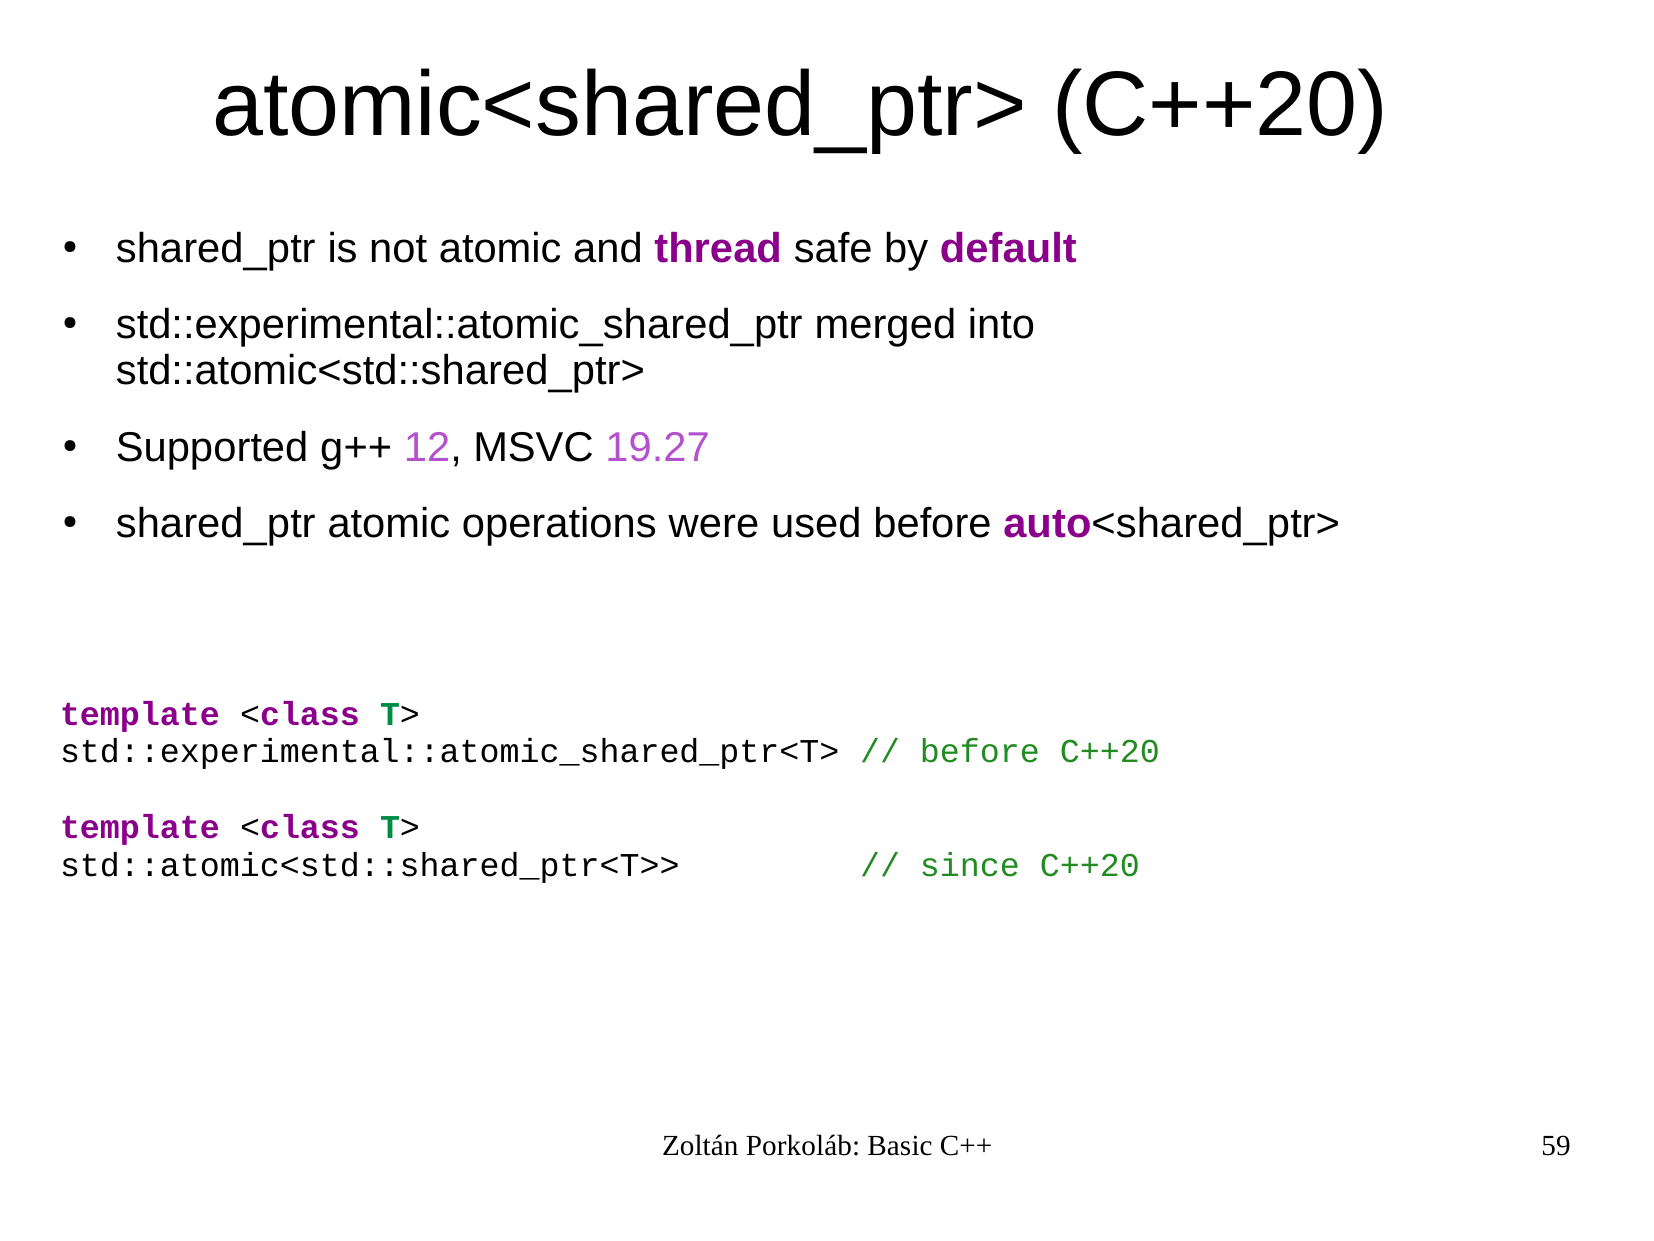

# atomic<shared_ptr> (C++20)
shared_ptr is not atomic and thread safe by default
std::experimental::atomic_shared_ptr merged into
std::atomic<std::shared_ptr>
Supported g++ 12, MSVC 19.27
shared_ptr atomic operations were used before auto<shared_ptr>
template <class T>
std::experimental::atomic_shared_ptr<T> // before C++20
template <class T>
std::atomic<std::shared_ptr<T>> // since C++20
Zoltán Porkoláb: Basic C++
59